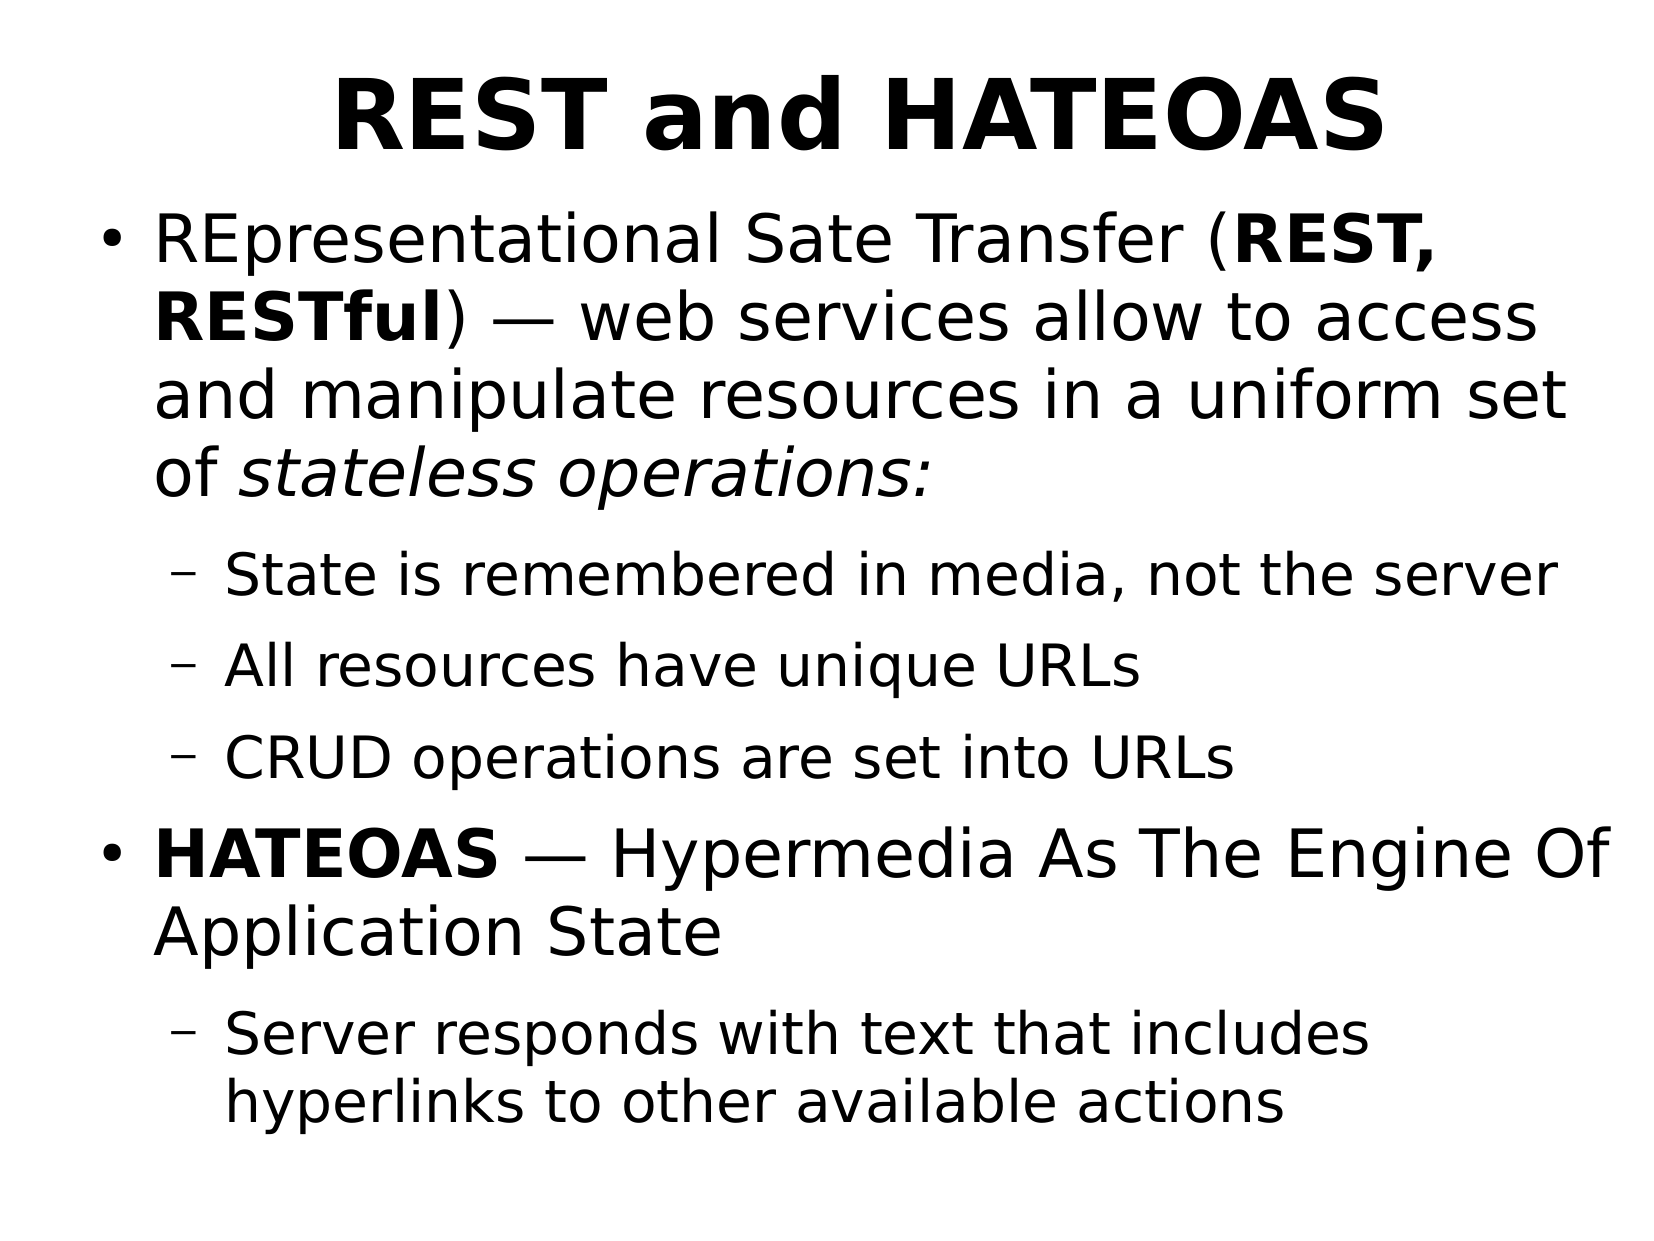

# REST and HATEOAS
REpresentational Sate Transfer (REST, RESTful) — web services allow to access and manipulate resources in a uniform set of stateless operations:
State is remembered in media, not the server
All resources have unique URLs
CRUD operations are set into URLs
HATEOAS — Hypermedia As The Engine Of Application State
Server responds with text that includes hyperlinks to other available actions